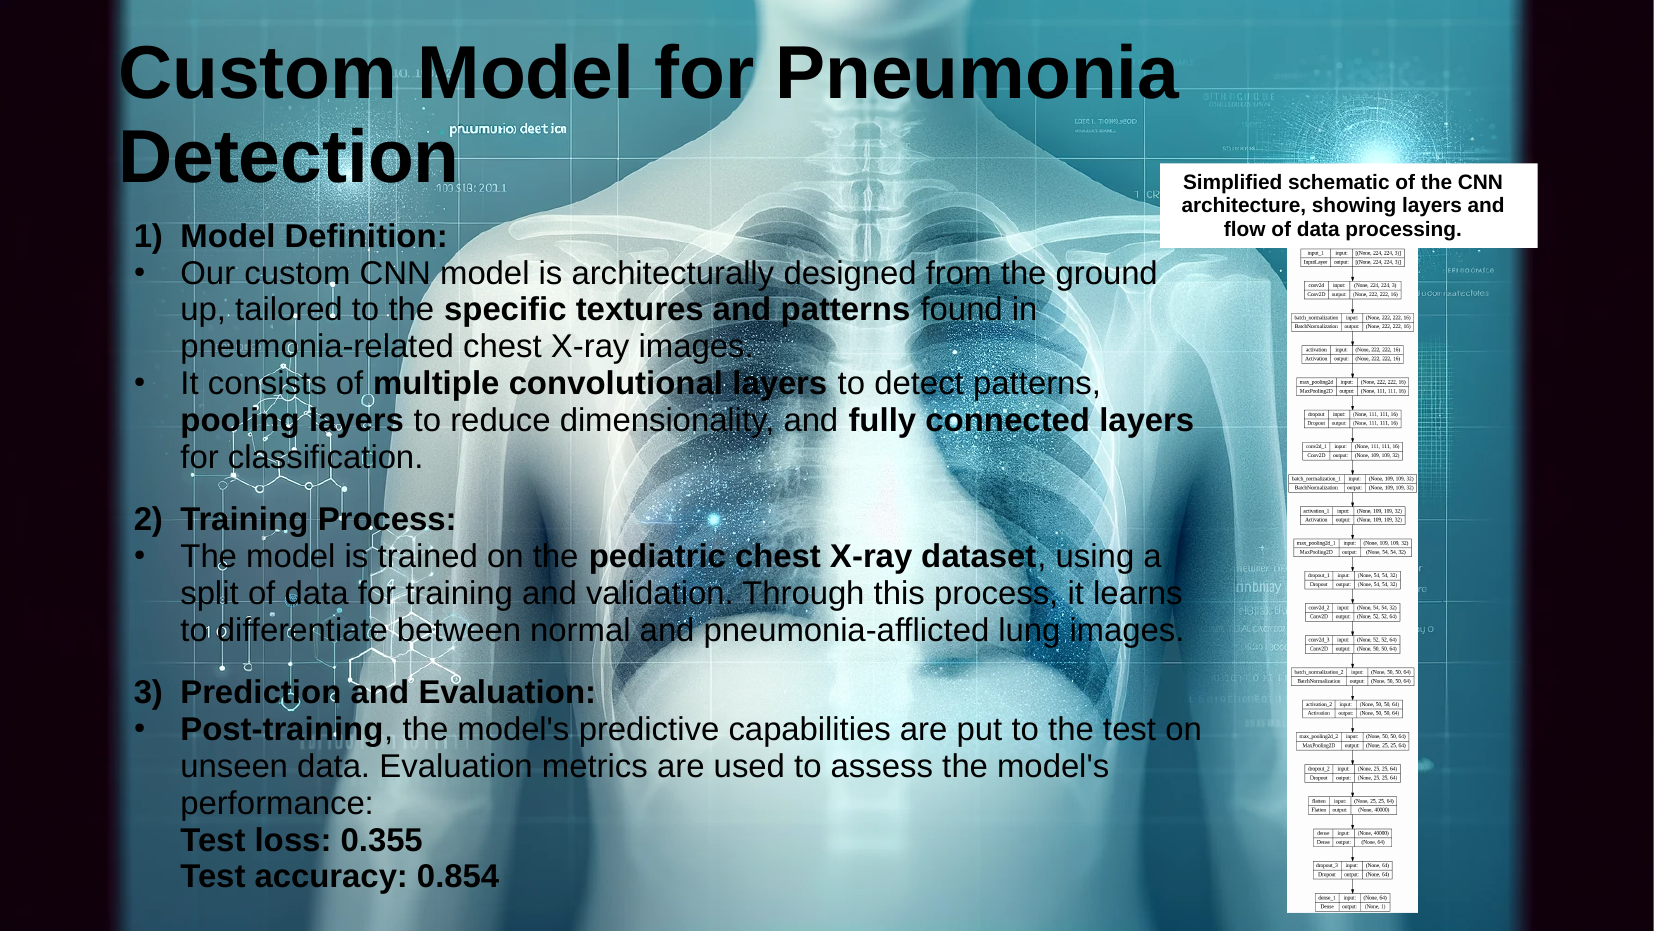

# Custom Model for Pneumonia Detection
Simplified schematic of the CNN architecture, showing layers and flow of data processing.
Model Definition:
Our custom CNN model is architecturally designed from the ground up, tailored to the specific textures and patterns found in pneumonia-related chest X-ray images.
It consists of multiple convolutional layers to detect patterns, pooling layers to reduce dimensionality, and fully connected layers for classification.
Training Process:
The model is trained on the pediatric chest X-ray dataset, using a split of data for training and validation. Through this process, it learns to differentiate between normal and pneumonia-afflicted lung images.
Prediction and Evaluation:
Post-training, the model's predictive capabilities are put to the test on unseen data. Evaluation metrics are used to assess the model's performance:
Test loss: 0.355
Test accuracy: 0.854